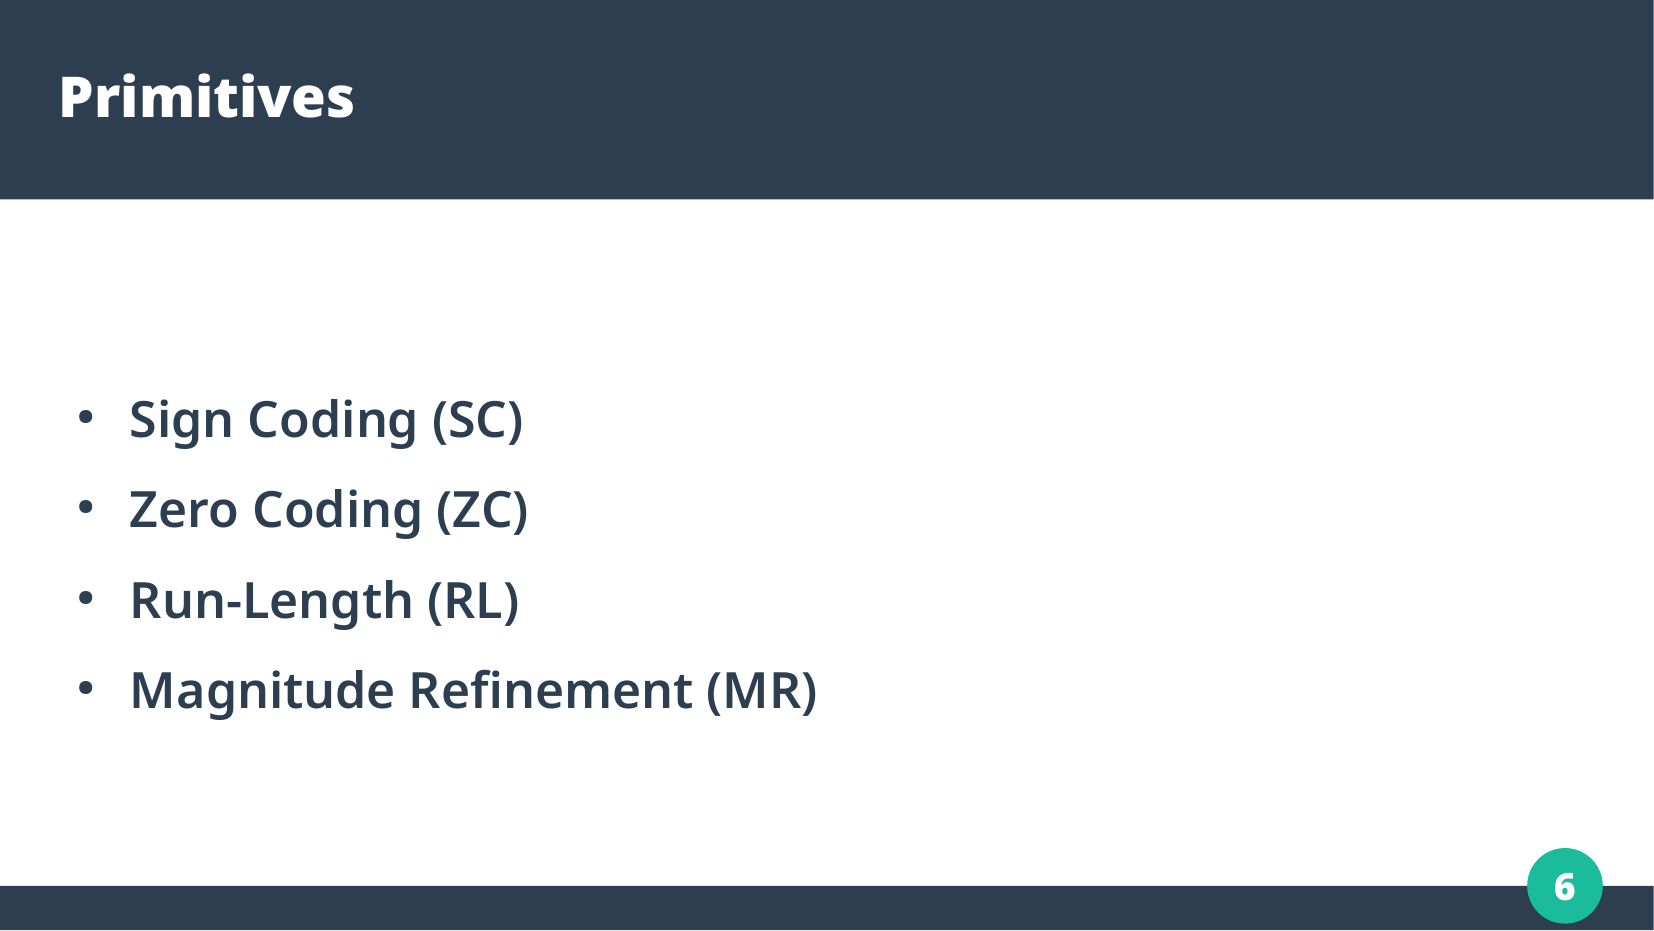

# Primitives
Sign Coding (SC)
Zero Coding (ZC)
Run-Length (RL)
Magnitude Refinement (MR)